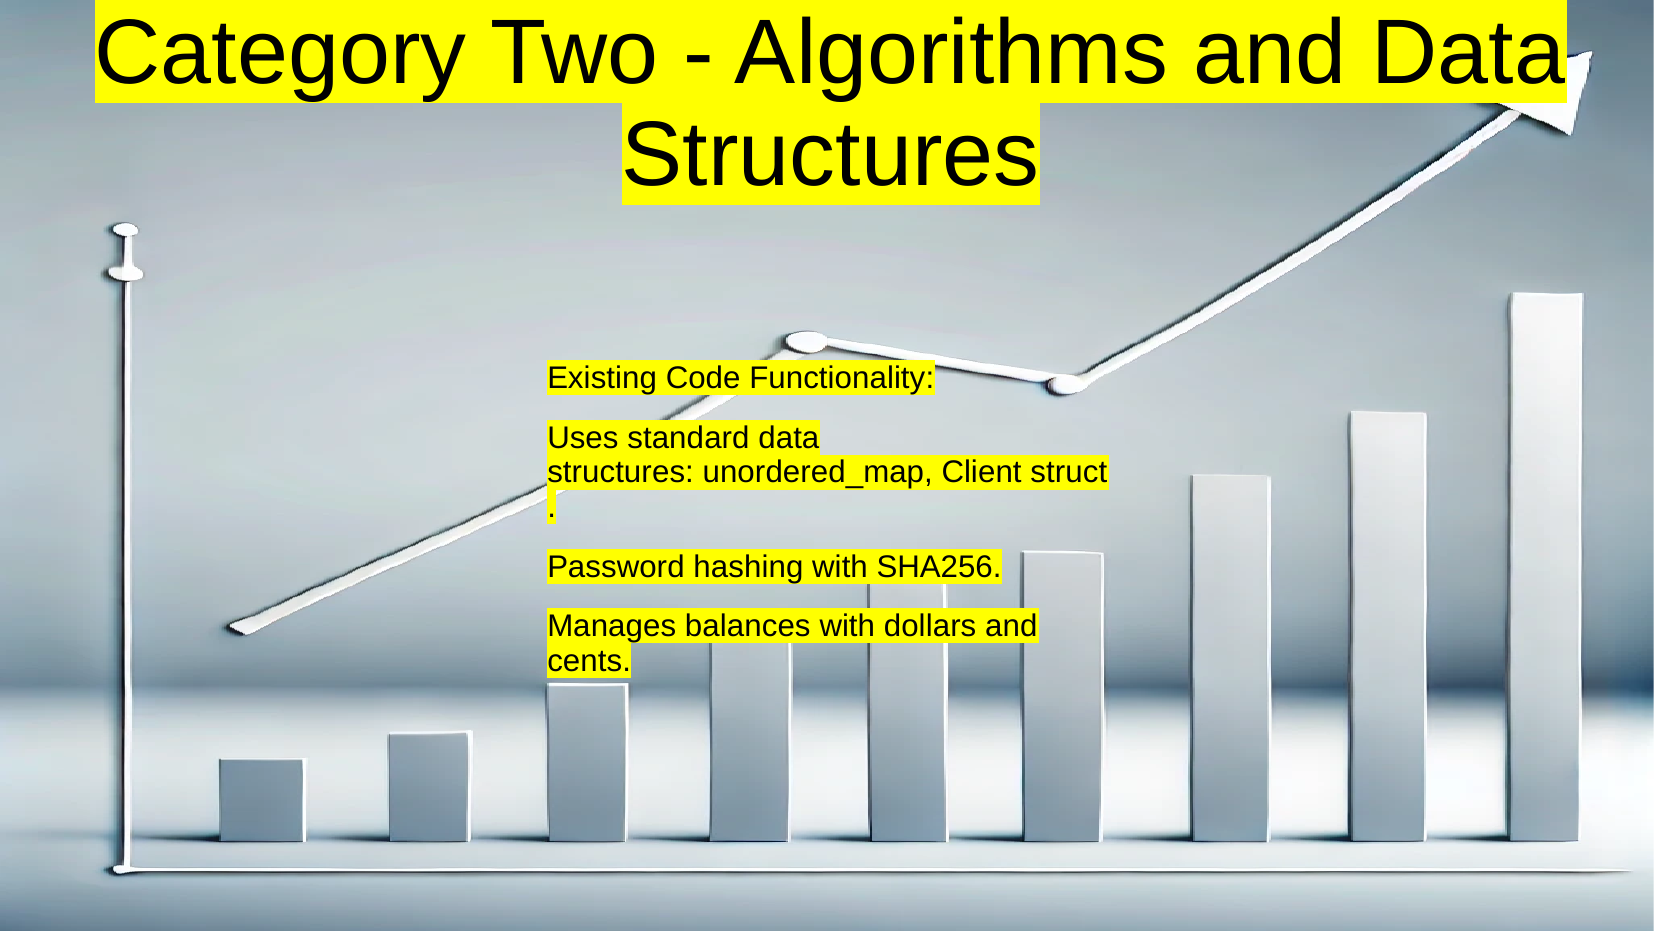

# Category Two - Algorithms and Data Structures
Existing Code Functionality:
Uses standard data structures: unordered_map, Client struct.
Password hashing with SHA256.
Manages balances with dollars and cents.